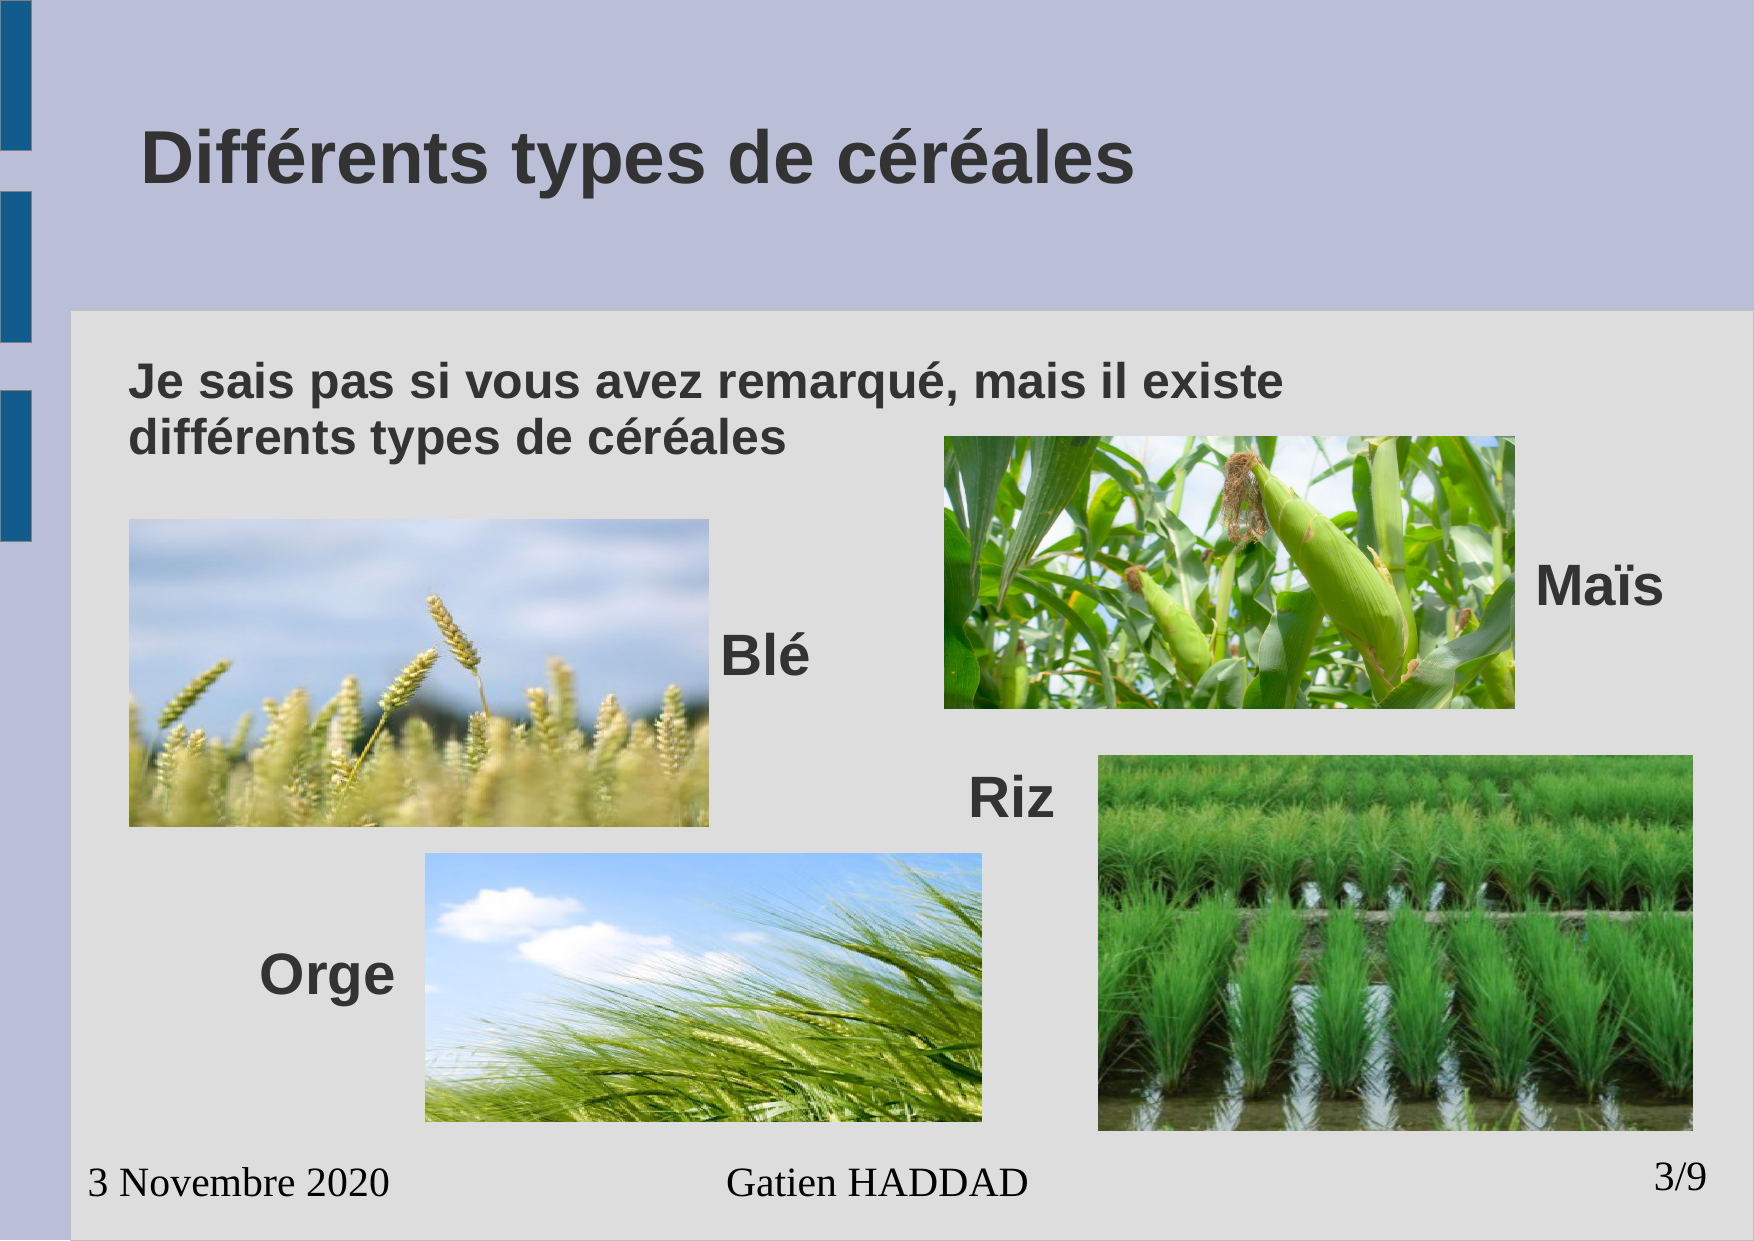

# Différents types de céréales
Je sais pas si vous avez remarqué, mais il existe différents types de céréales
Maïs
Blé
Riz
Orge